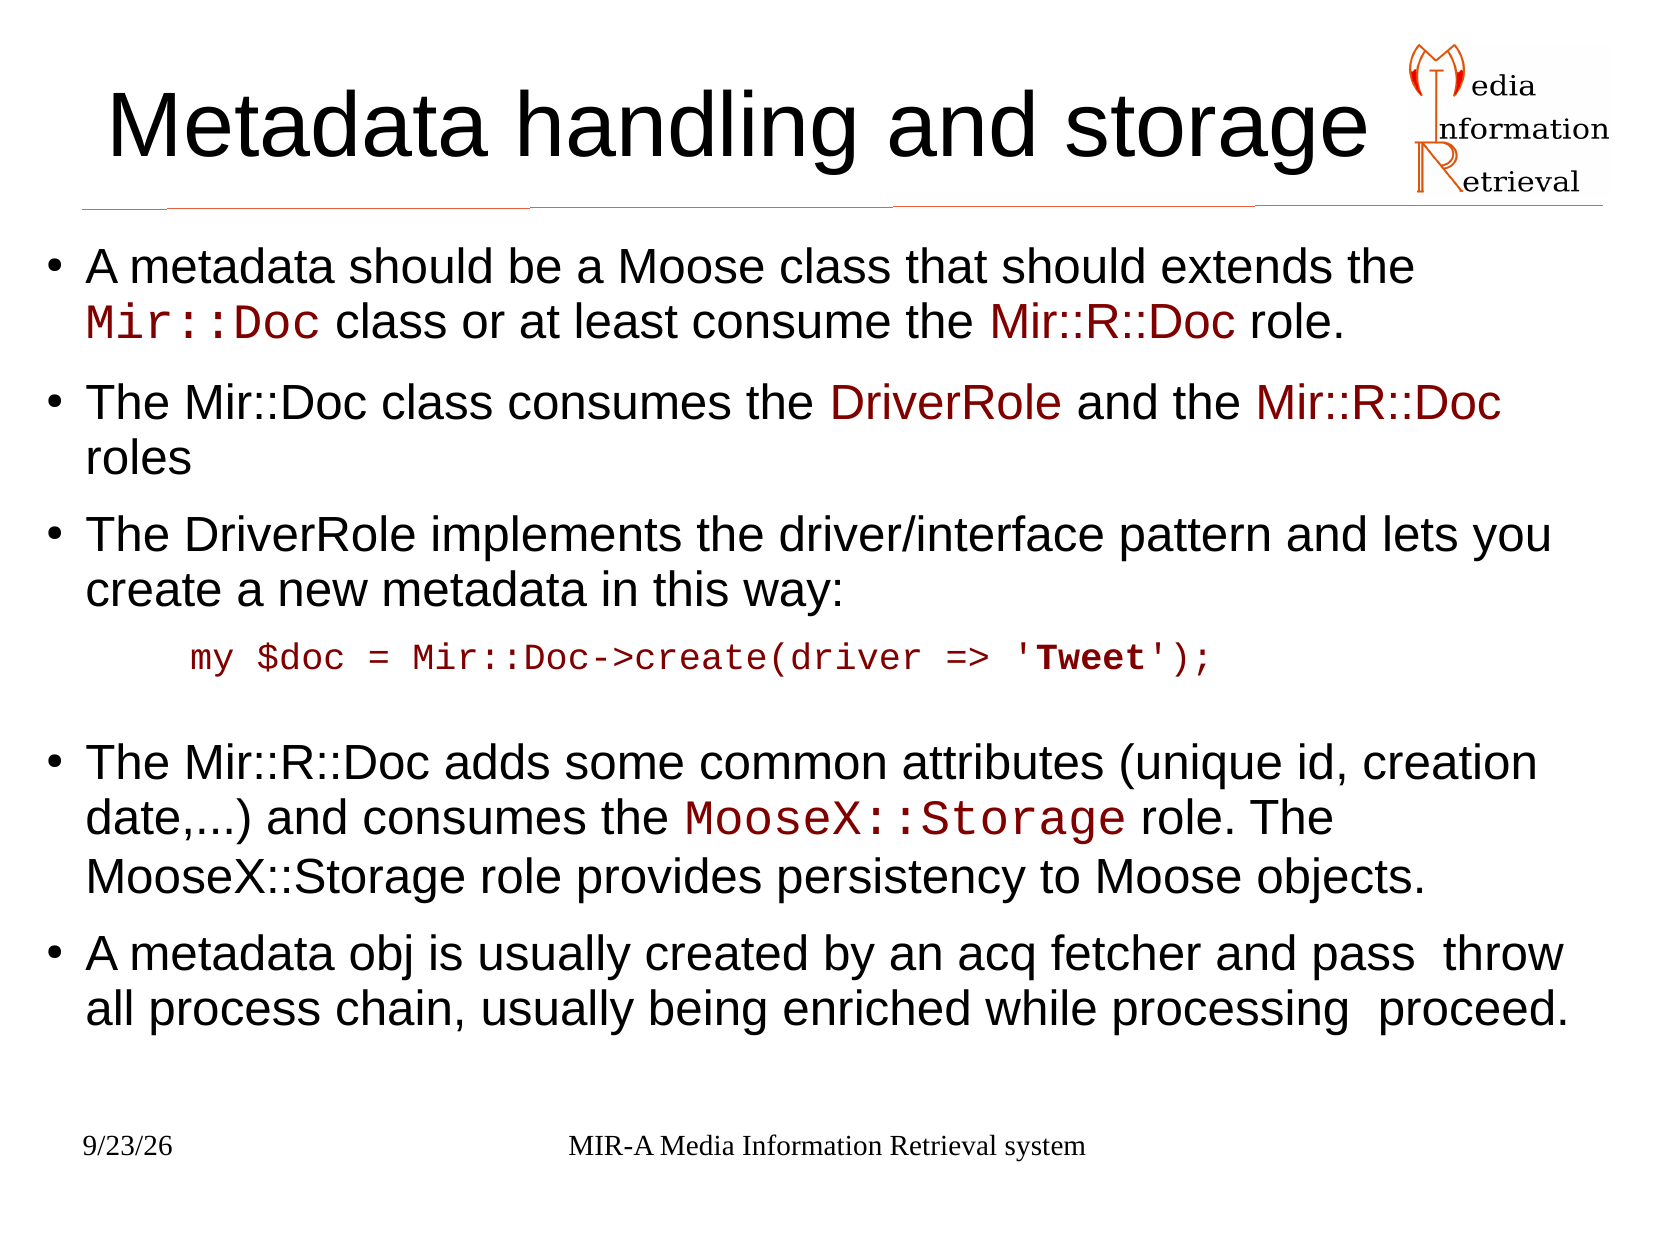

# Metadata handling and storage
A metadata should be a Moose class that should extends the Mir::Doc class or at least consume the Mir::R::Doc role.
The Mir::Doc class consumes the DriverRole and the Mir::R::Doc roles
The DriverRole implements the driver/interface pattern and lets you create a new metadata in this way:
my $doc = Mir::Doc->create(driver => 'Tweet');
The Mir::R::Doc adds some common attributes (unique id, creation date,...) and consumes the MooseX::Storage role. The MooseX::Storage role provides persistency to Moose objects.
A metadata obj is usually created by an acq fetcher and pass throw all process chain, usually being enriched while processing proceed.